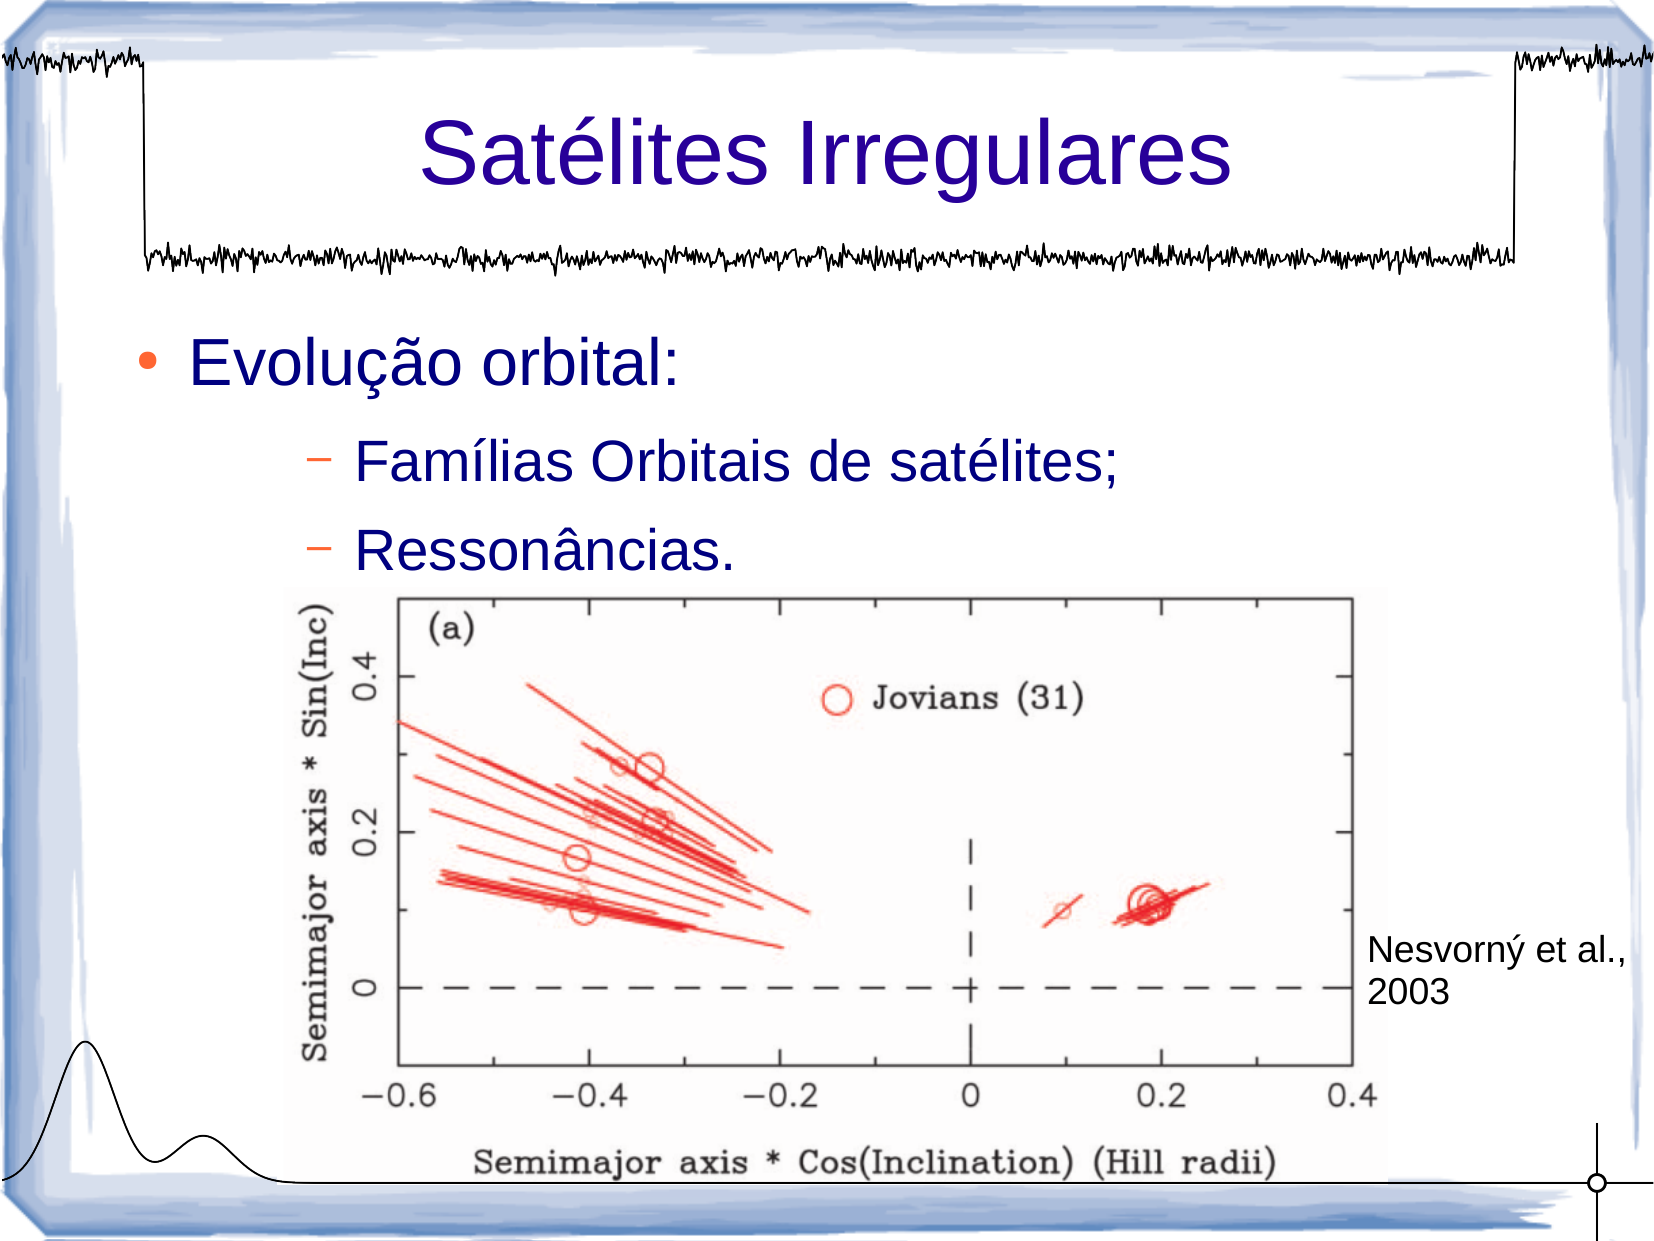

# Satélites Irregulares
Evolução orbital:
Famílias Orbitais de satélites;
Ressonâncias.
Nesvorný et al., 2003